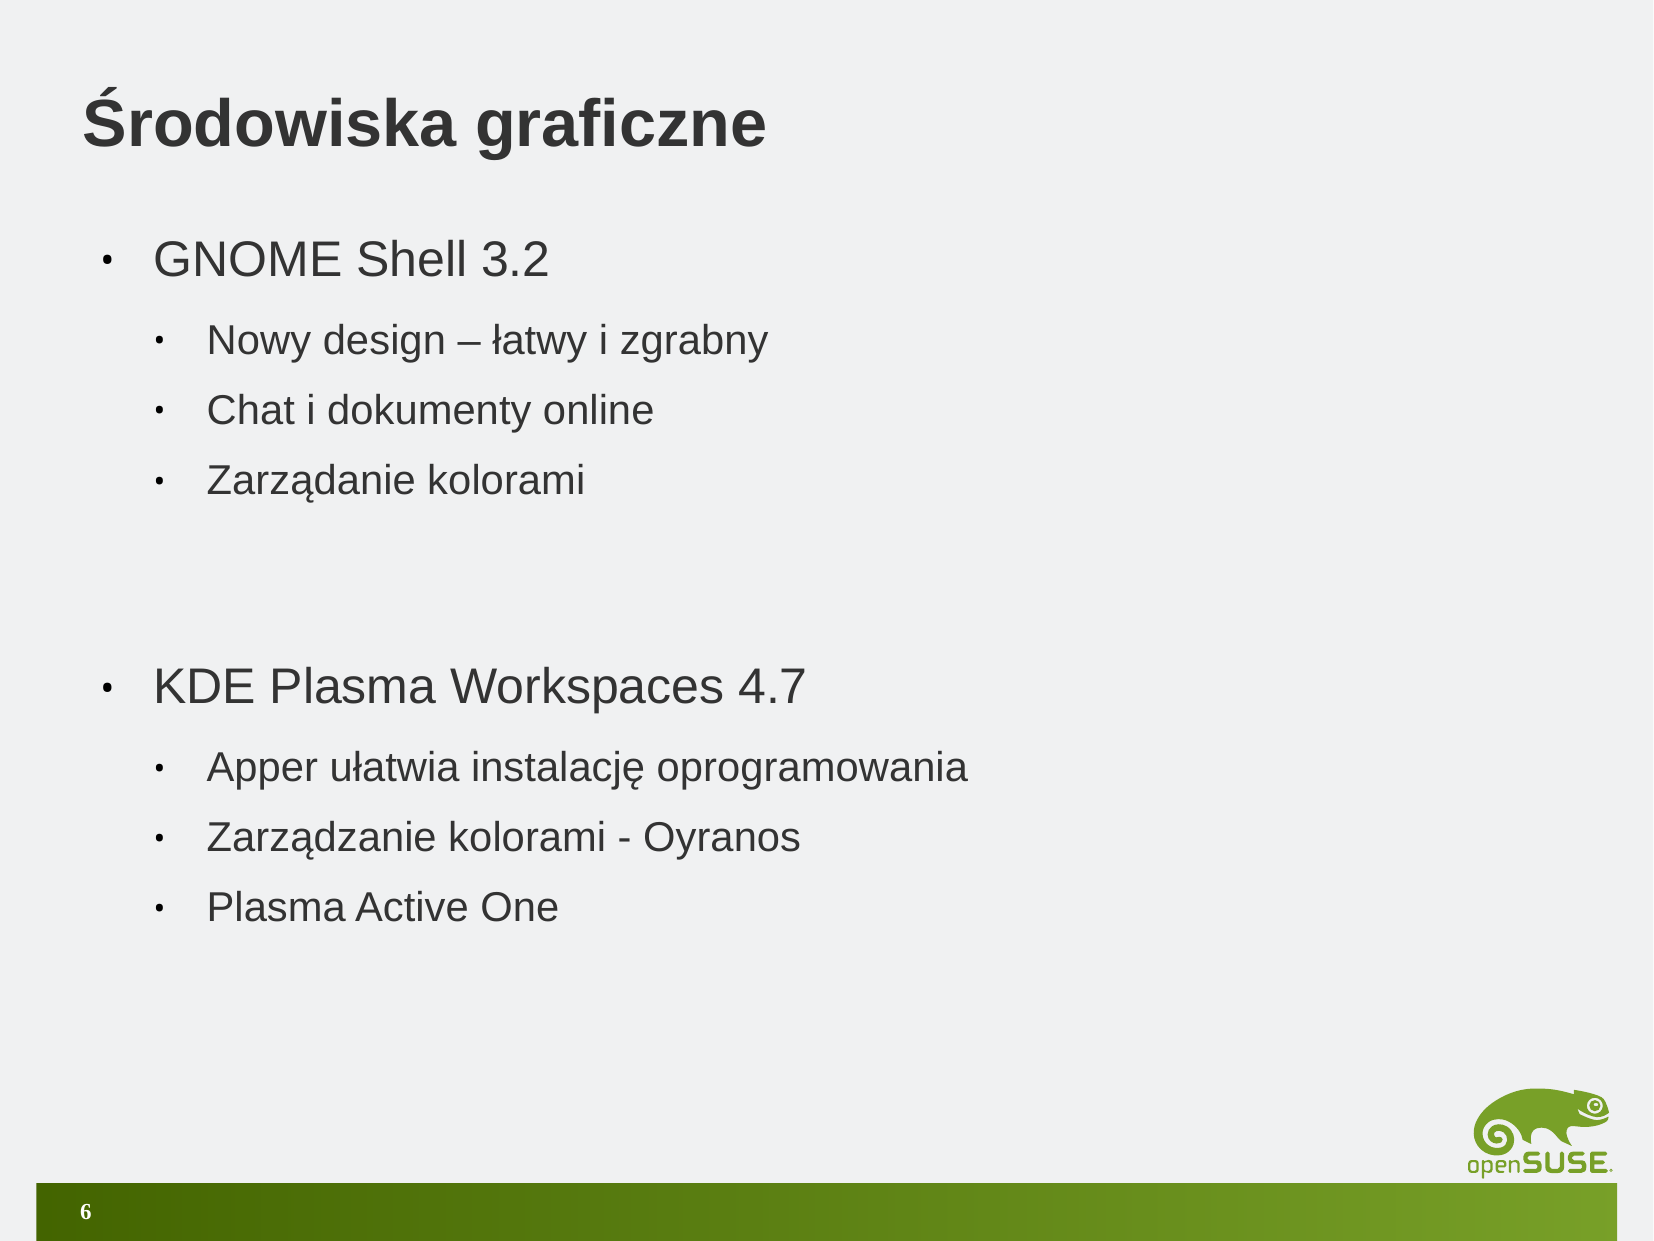

# Środowiska graficzne
GNOME Shell 3.2
Nowy design – łatwy i zgrabny
Chat i dokumenty online
Zarządanie kolorami
KDE Plasma Workspaces 4.7
Apper ułatwia instalację oprogramowania
Zarządzanie kolorami - Oyranos
Plasma Active One
6